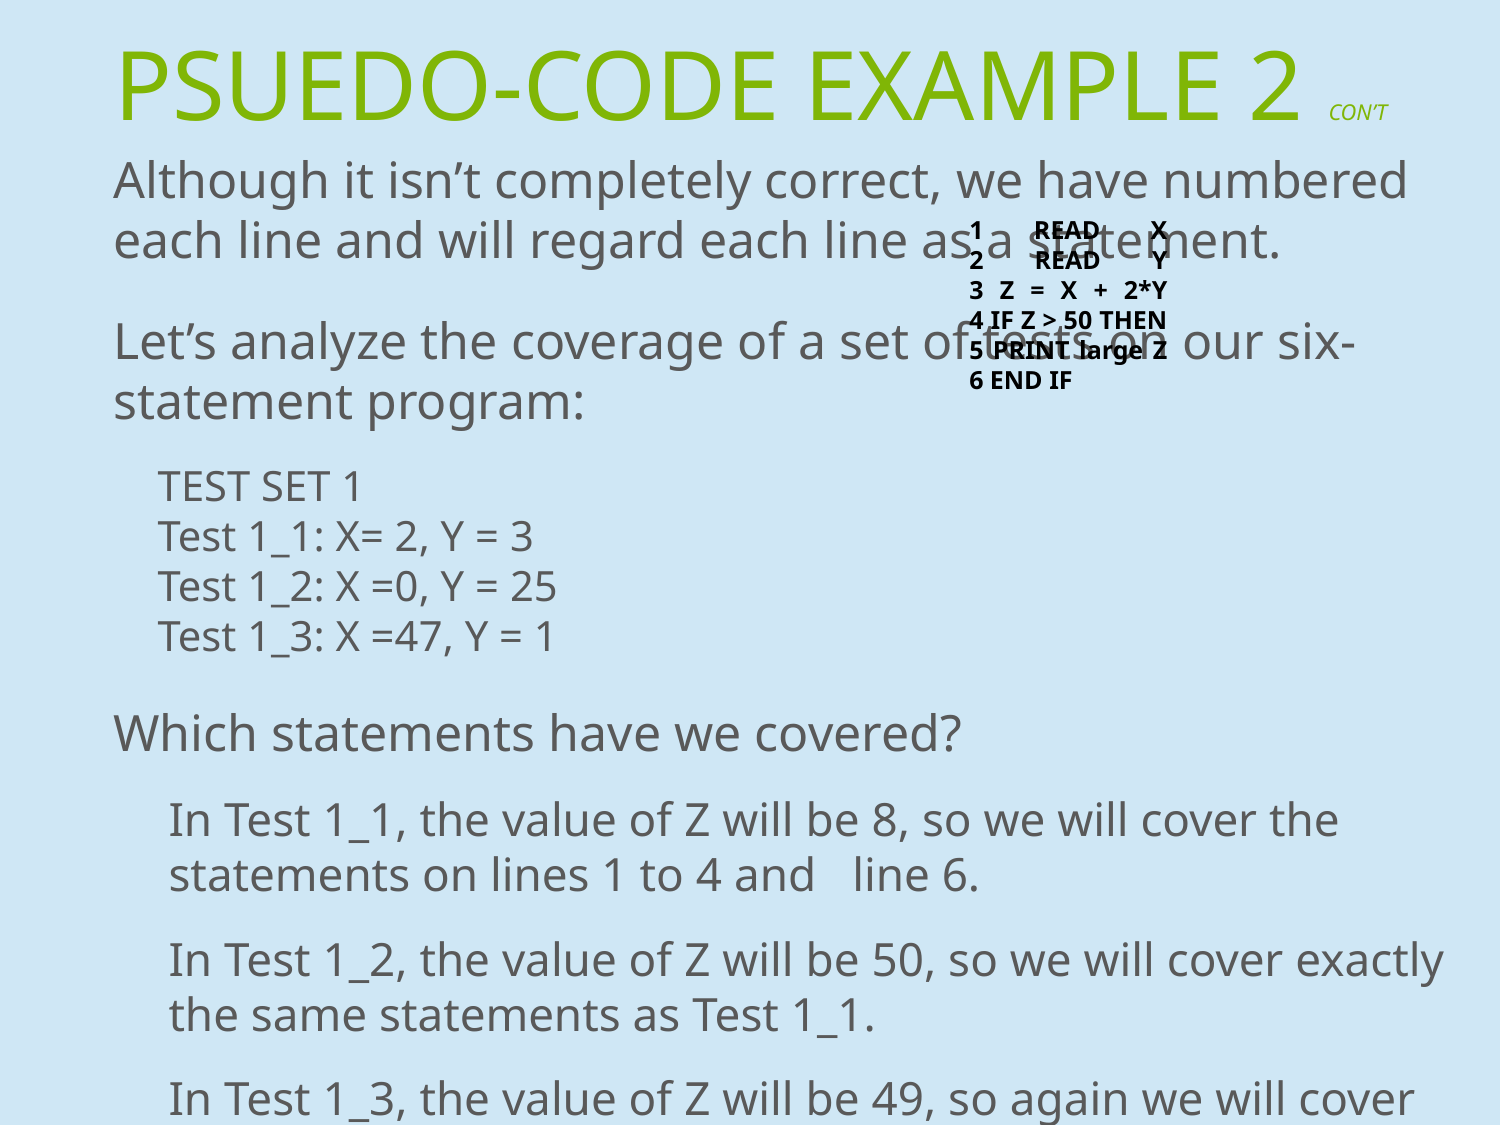

# PSUEDO-CODE EXAMPLE 2 CON’T
Although it isn’t completely correct, we have numbered each line and will regard each line as a statement.
Let’s analyze the coverage of a set of tests on our six-statement program:
TEST SET 1
Test 1_1: X= 2, Y = 3
Test 1_2: X =0, Y = 25
Test 1_3: X =47, Y = 1
Which statements have we covered?
In Test 1_1, the value of Z will be 8, so we will cover the statements on lines 1 to 4 and   line 6.
In Test 1_2, the value of Z will be 50, so we will cover exactly the same statements as Test 1_1.
In Test 1_3, the value of Z will be 49, so again we will cover the same statements.
Since we have covered five out of six statements, we have 83% statement coverage (with three tests).
What test would we need in order to cover statement 5, the one statement that we haven’t exercised yet? How about this one:
	Test 1_4: X = 20, Y = 25
This time the value of Z is 70, so we will print ‘Large Z’ and we will have exercised all six of the statements, so now statement coverage = 100%.
Notice that we measured coverage first, and then designed a test to cover the statement that we had not yet covered.
Note that Test 1_4 on its own is more effective which helps in achieving 100% statement coverage, than the first three tests together.
	1 READ X
	2 READ Y
	3 Z = X + 2*Y
	4 IF Z > 50 THEN
	5 PRINT large Z
	6 END IF